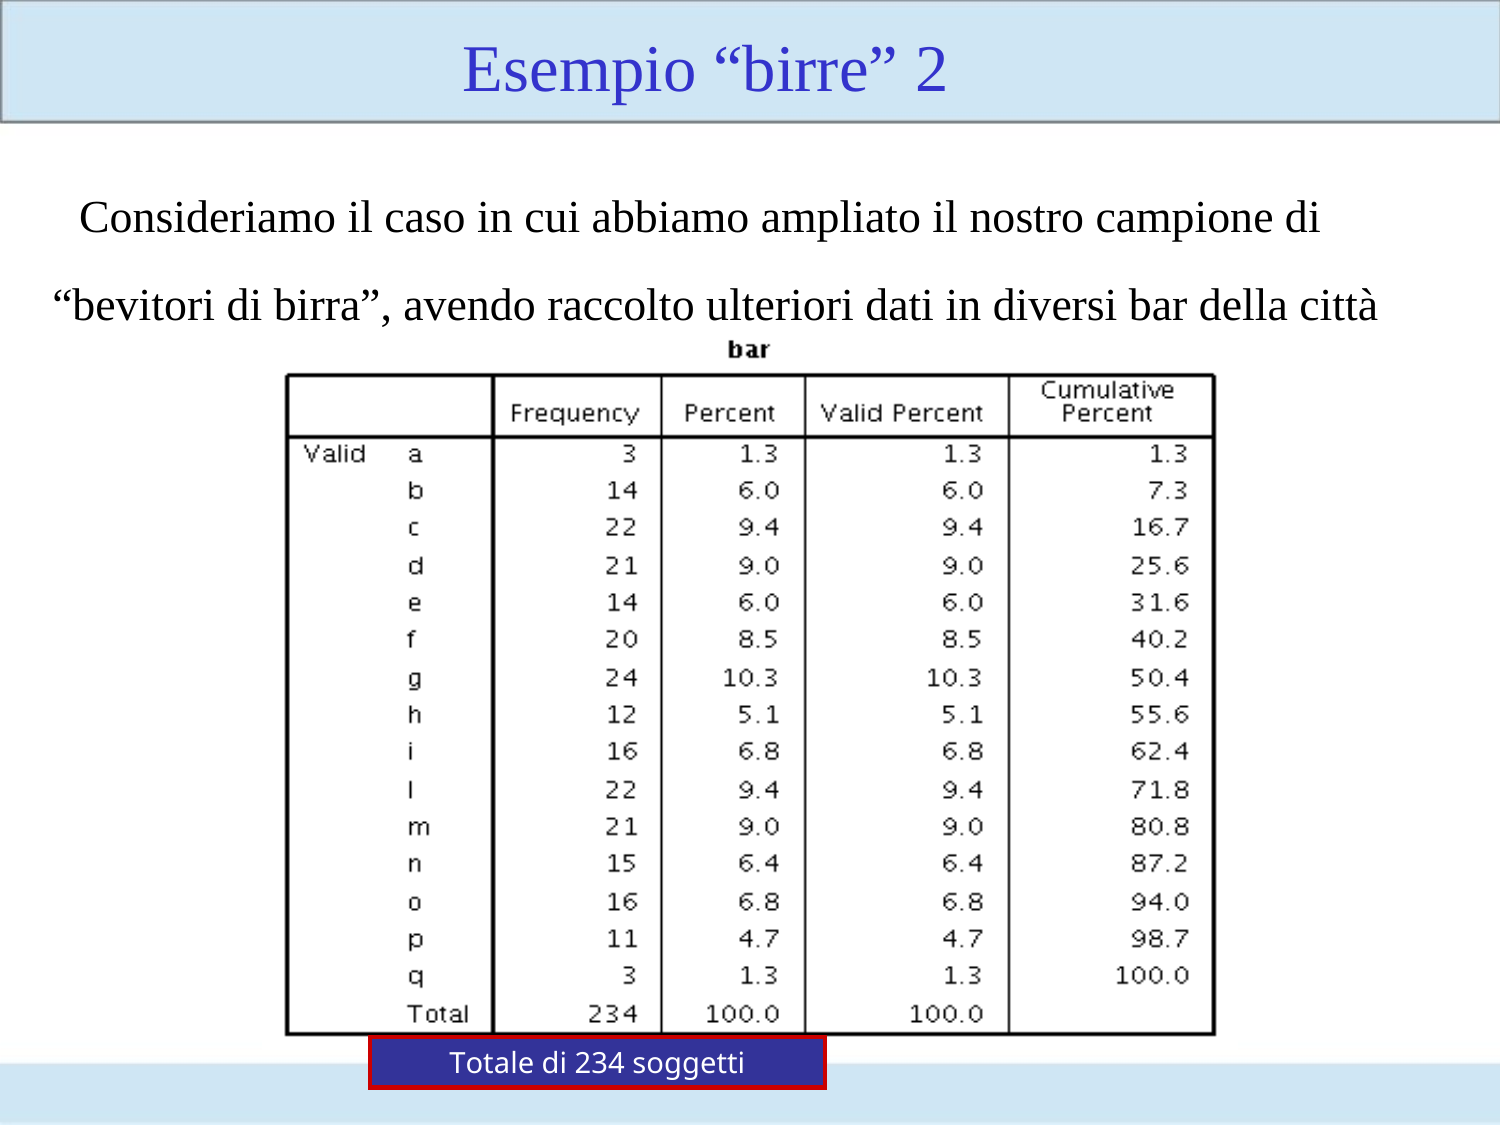

# Esempio “birre” 2
Consideriamo il caso in cui abbiamo ampliato il nostro campione di “bevitori di birra”, avendo raccolto ulteriori dati in diversi bar della città
Totale di 234 soggetti
10